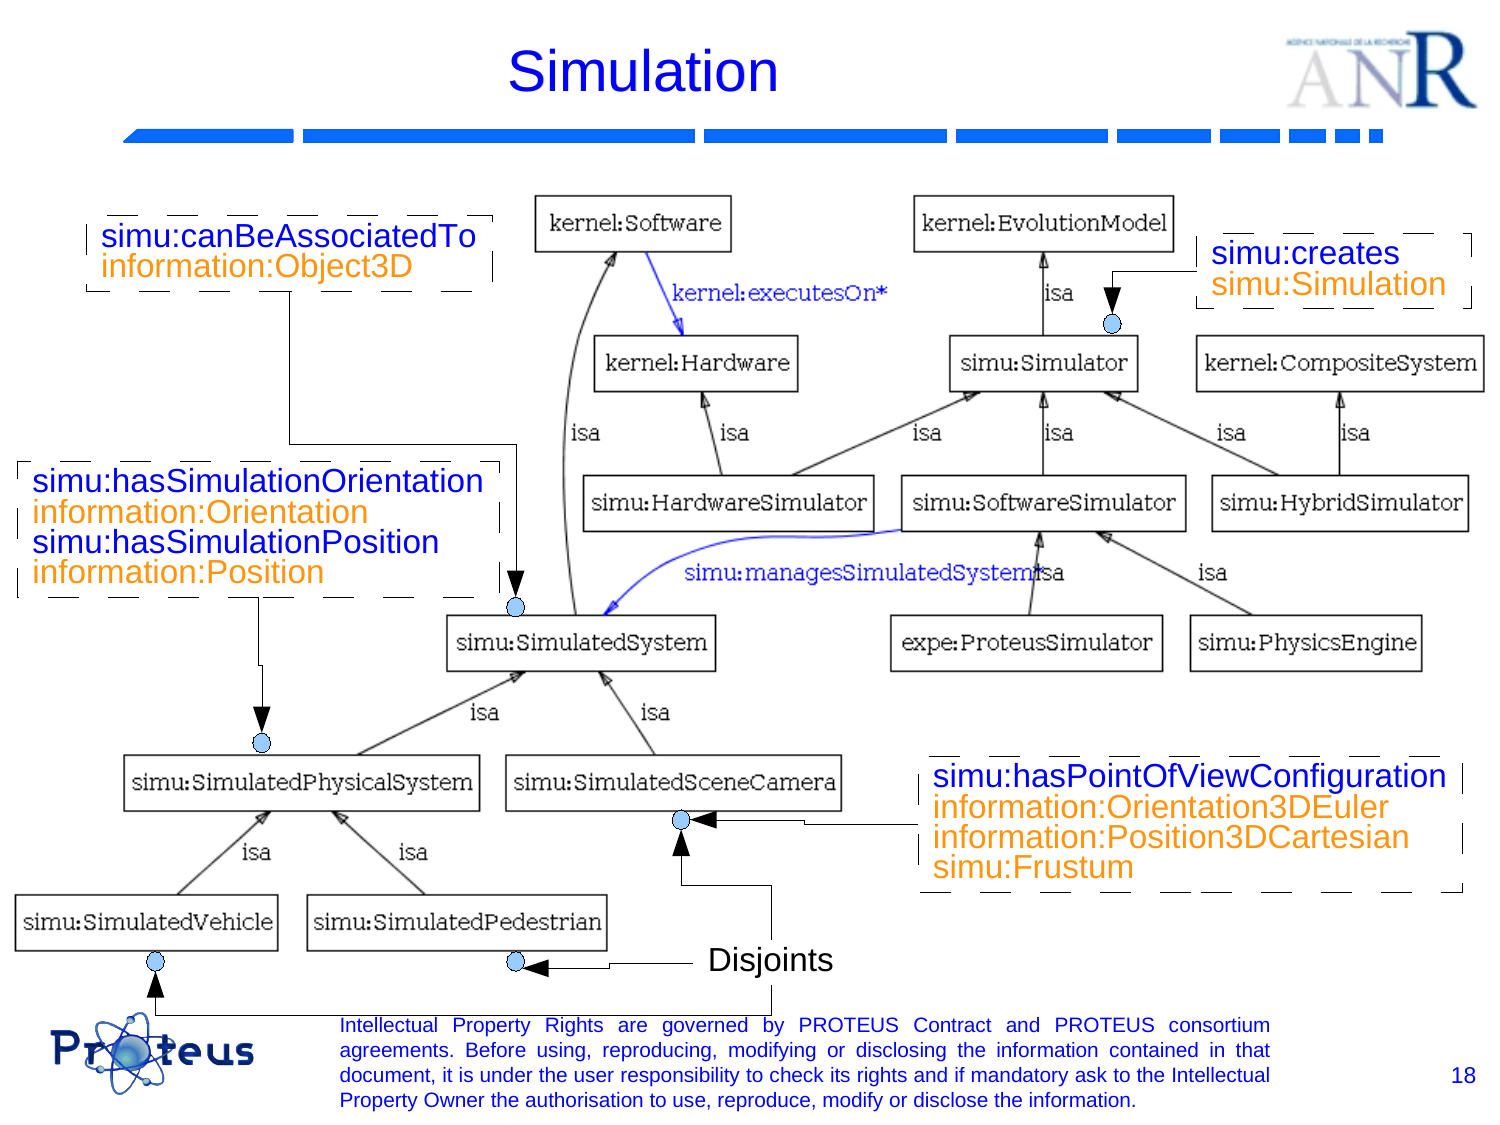

# Simulation
simu:canBeAssociatedTo
information:Object3D
simu:creates
simu:Simulation
simu:hasSimulationOrientation
information:Orientation
simu:hasSimulationPosition
information:Position
simu:hasPointOfViewConfiguration
information:Orientation3DEuler
information:Position3DCartesian
simu:Frustum
Disjoints
18